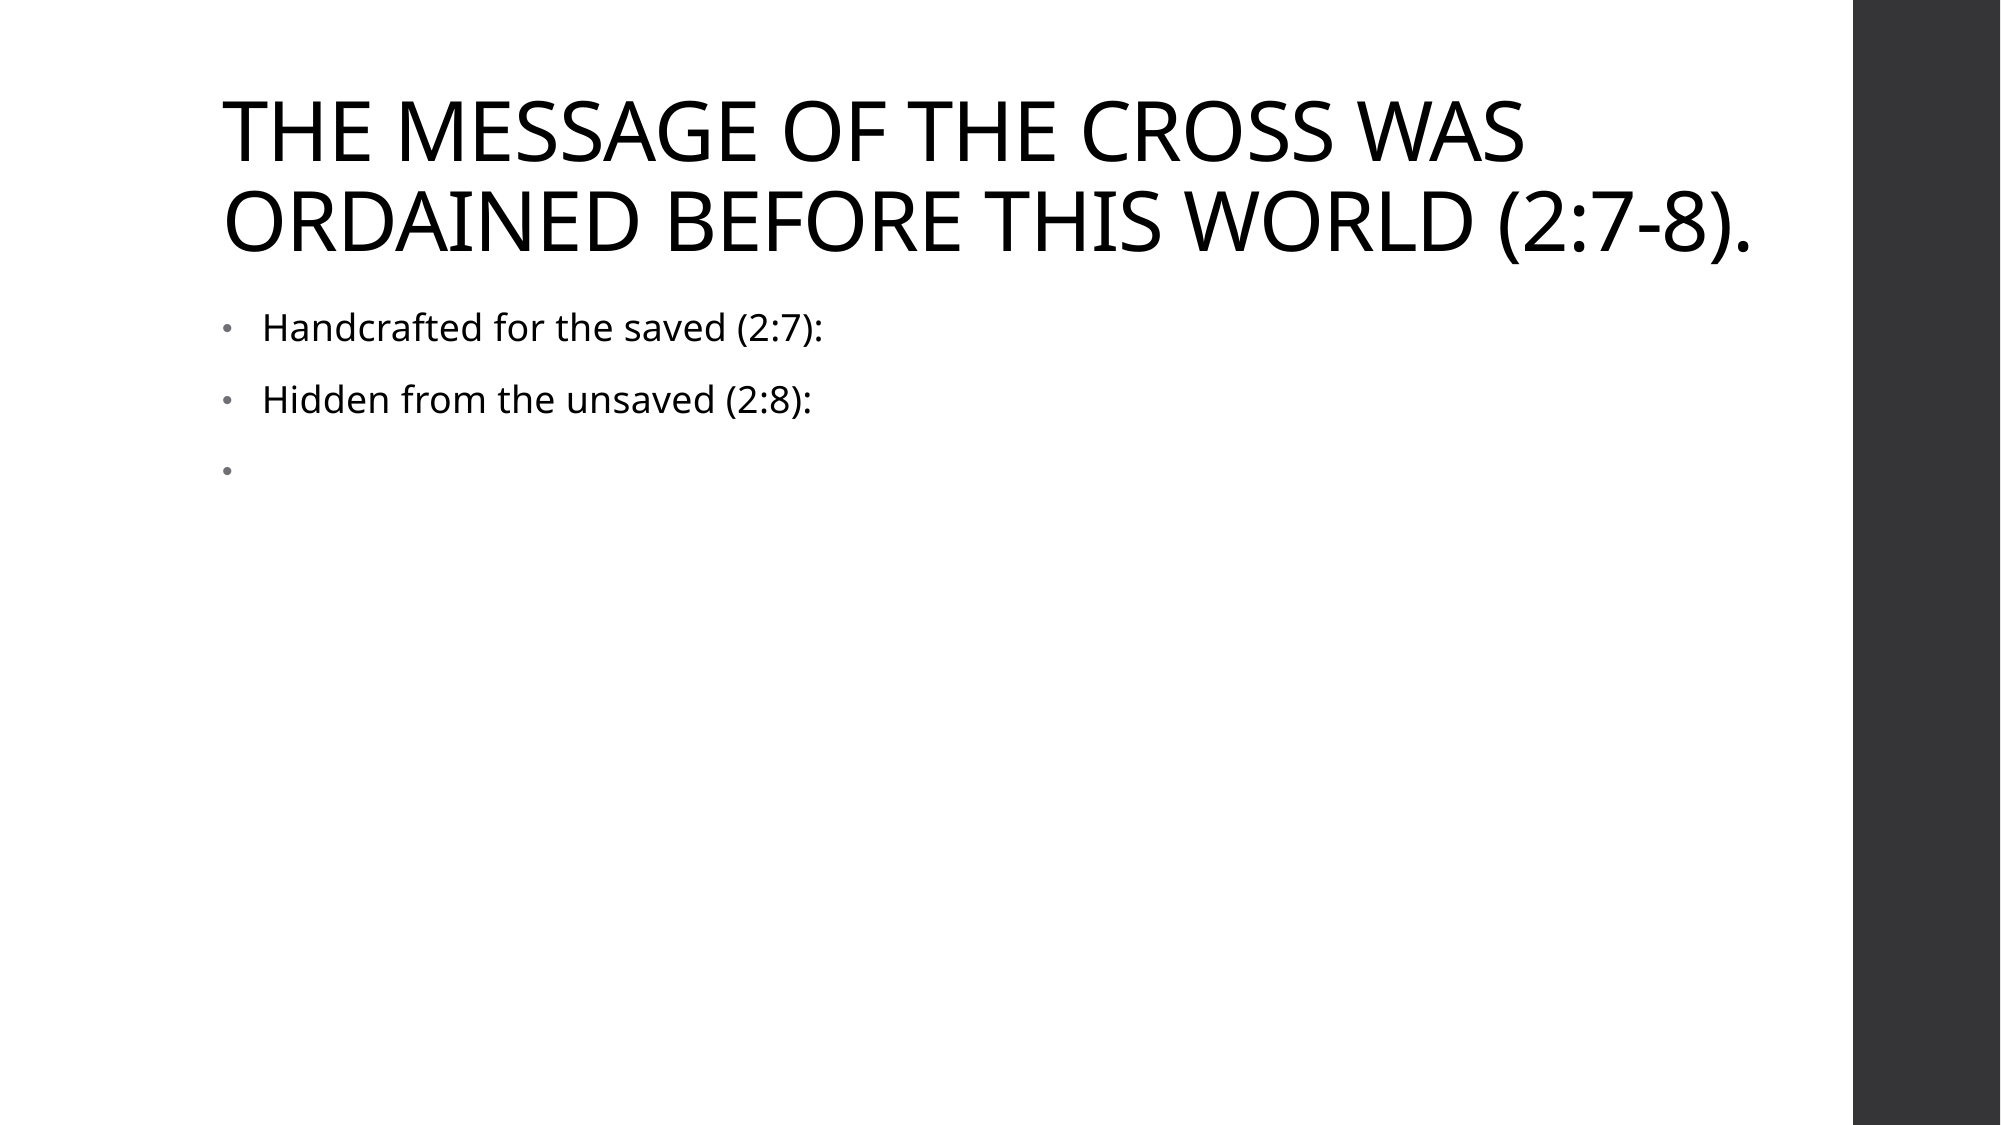

# THE MESSAGE OF THE CROSS WAS ORDAINED BEFORE THIS WORLD (2:7-8).
 Handcrafted for the saved (2:7):
 Hidden from the unsaved (2:8):